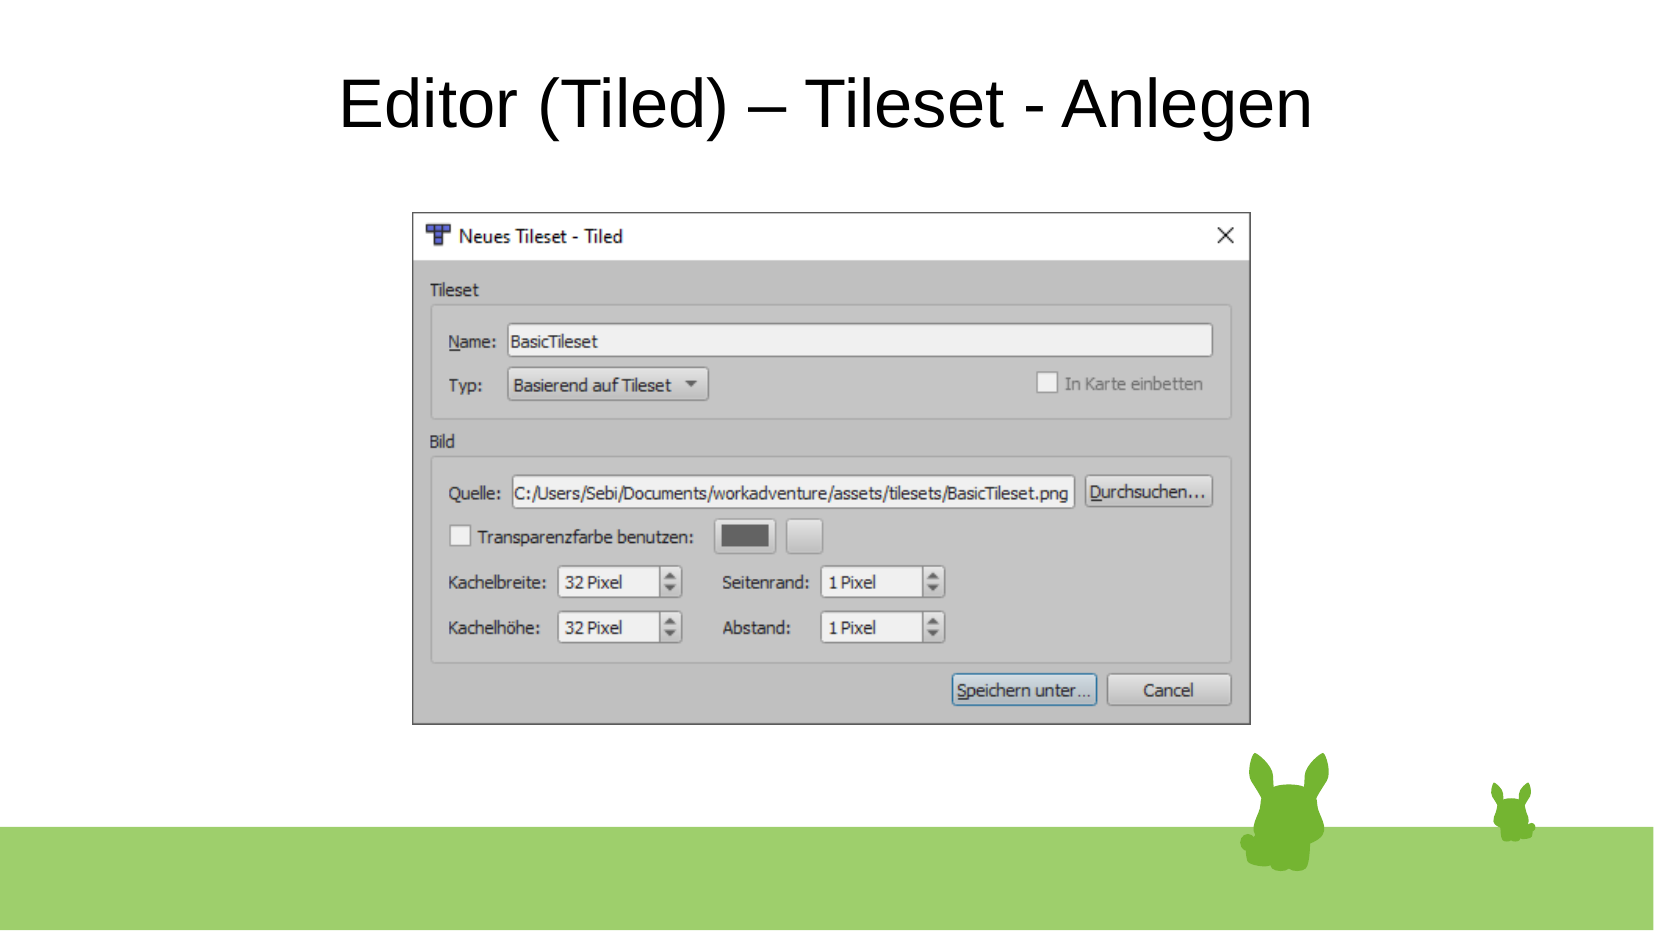

# Editor (Tiled) – Tileset - Anlegen